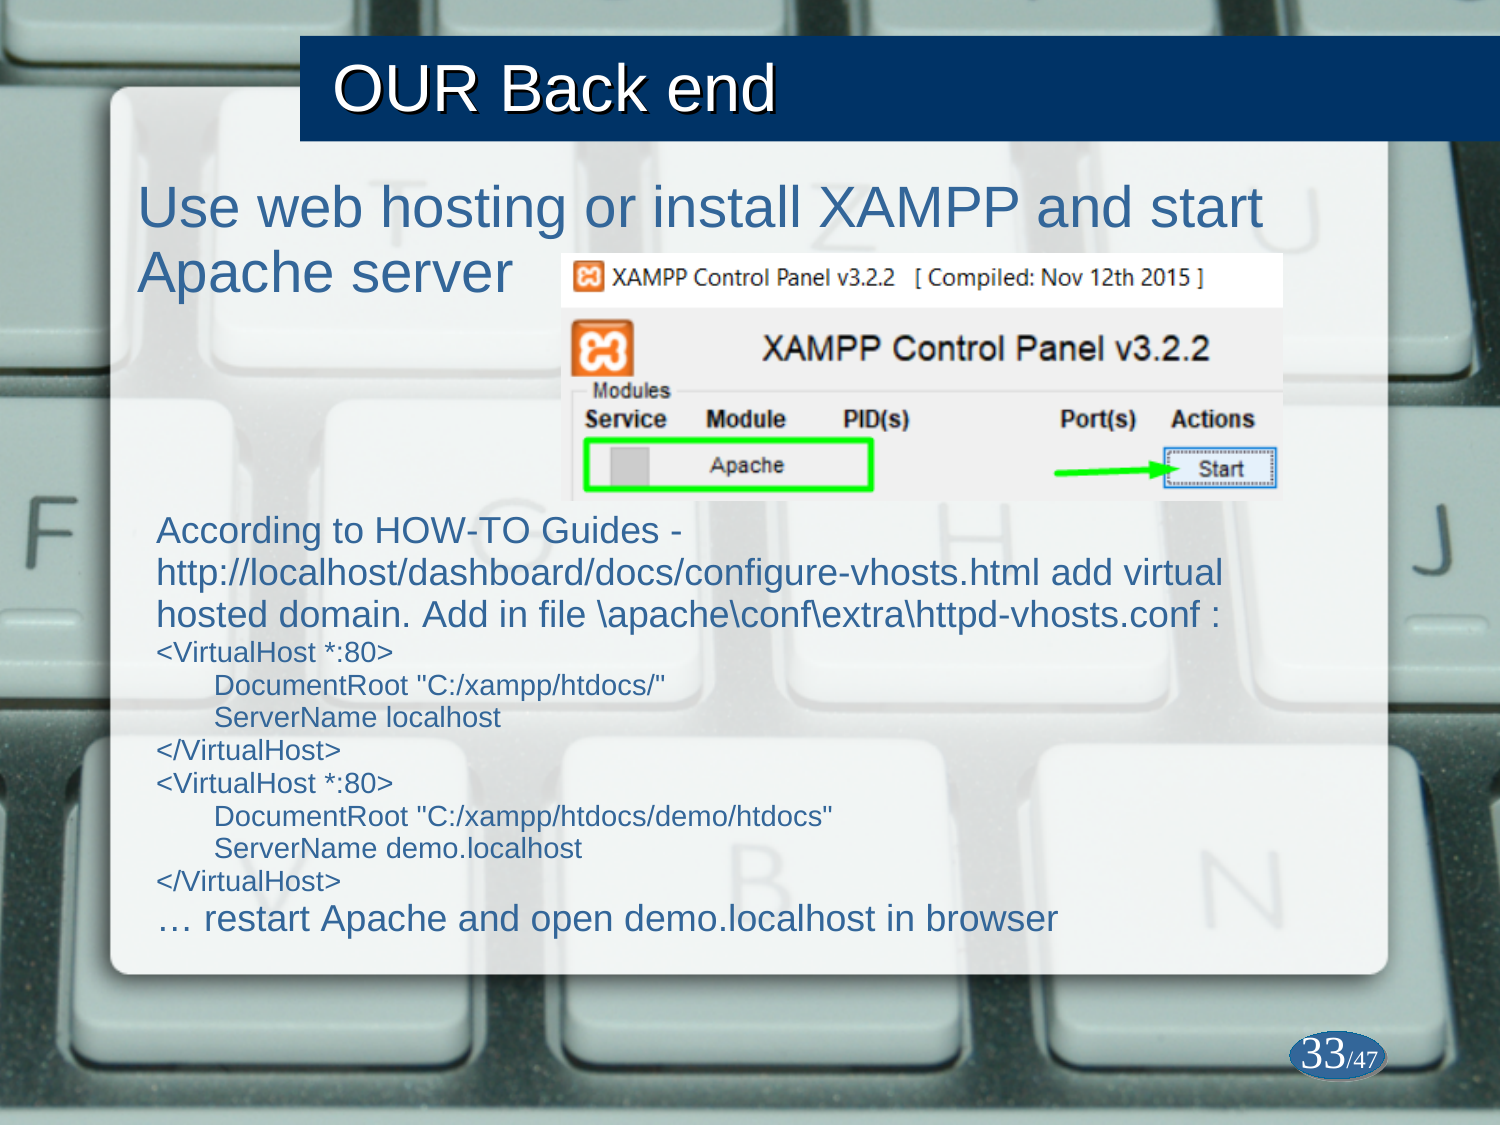

# OUR Back end
Use web hosting or install XAMPP and start Apache server
According to HOW-TO Guides - http://localhost/dashboard/docs/configure-vhosts.html add virtual hosted domain. Add in file \apache\conf\extra\httpd-vhosts.conf :
<VirtualHost *:80>
 DocumentRoot "C:/xampp/htdocs/"
 ServerName localhost
</VirtualHost>
<VirtualHost *:80>
 DocumentRoot "C:/xampp/htdocs/demo/htdocs"
 ServerName demo.localhost
</VirtualHost>
… restart Apache and open demo.localhost in browser
33